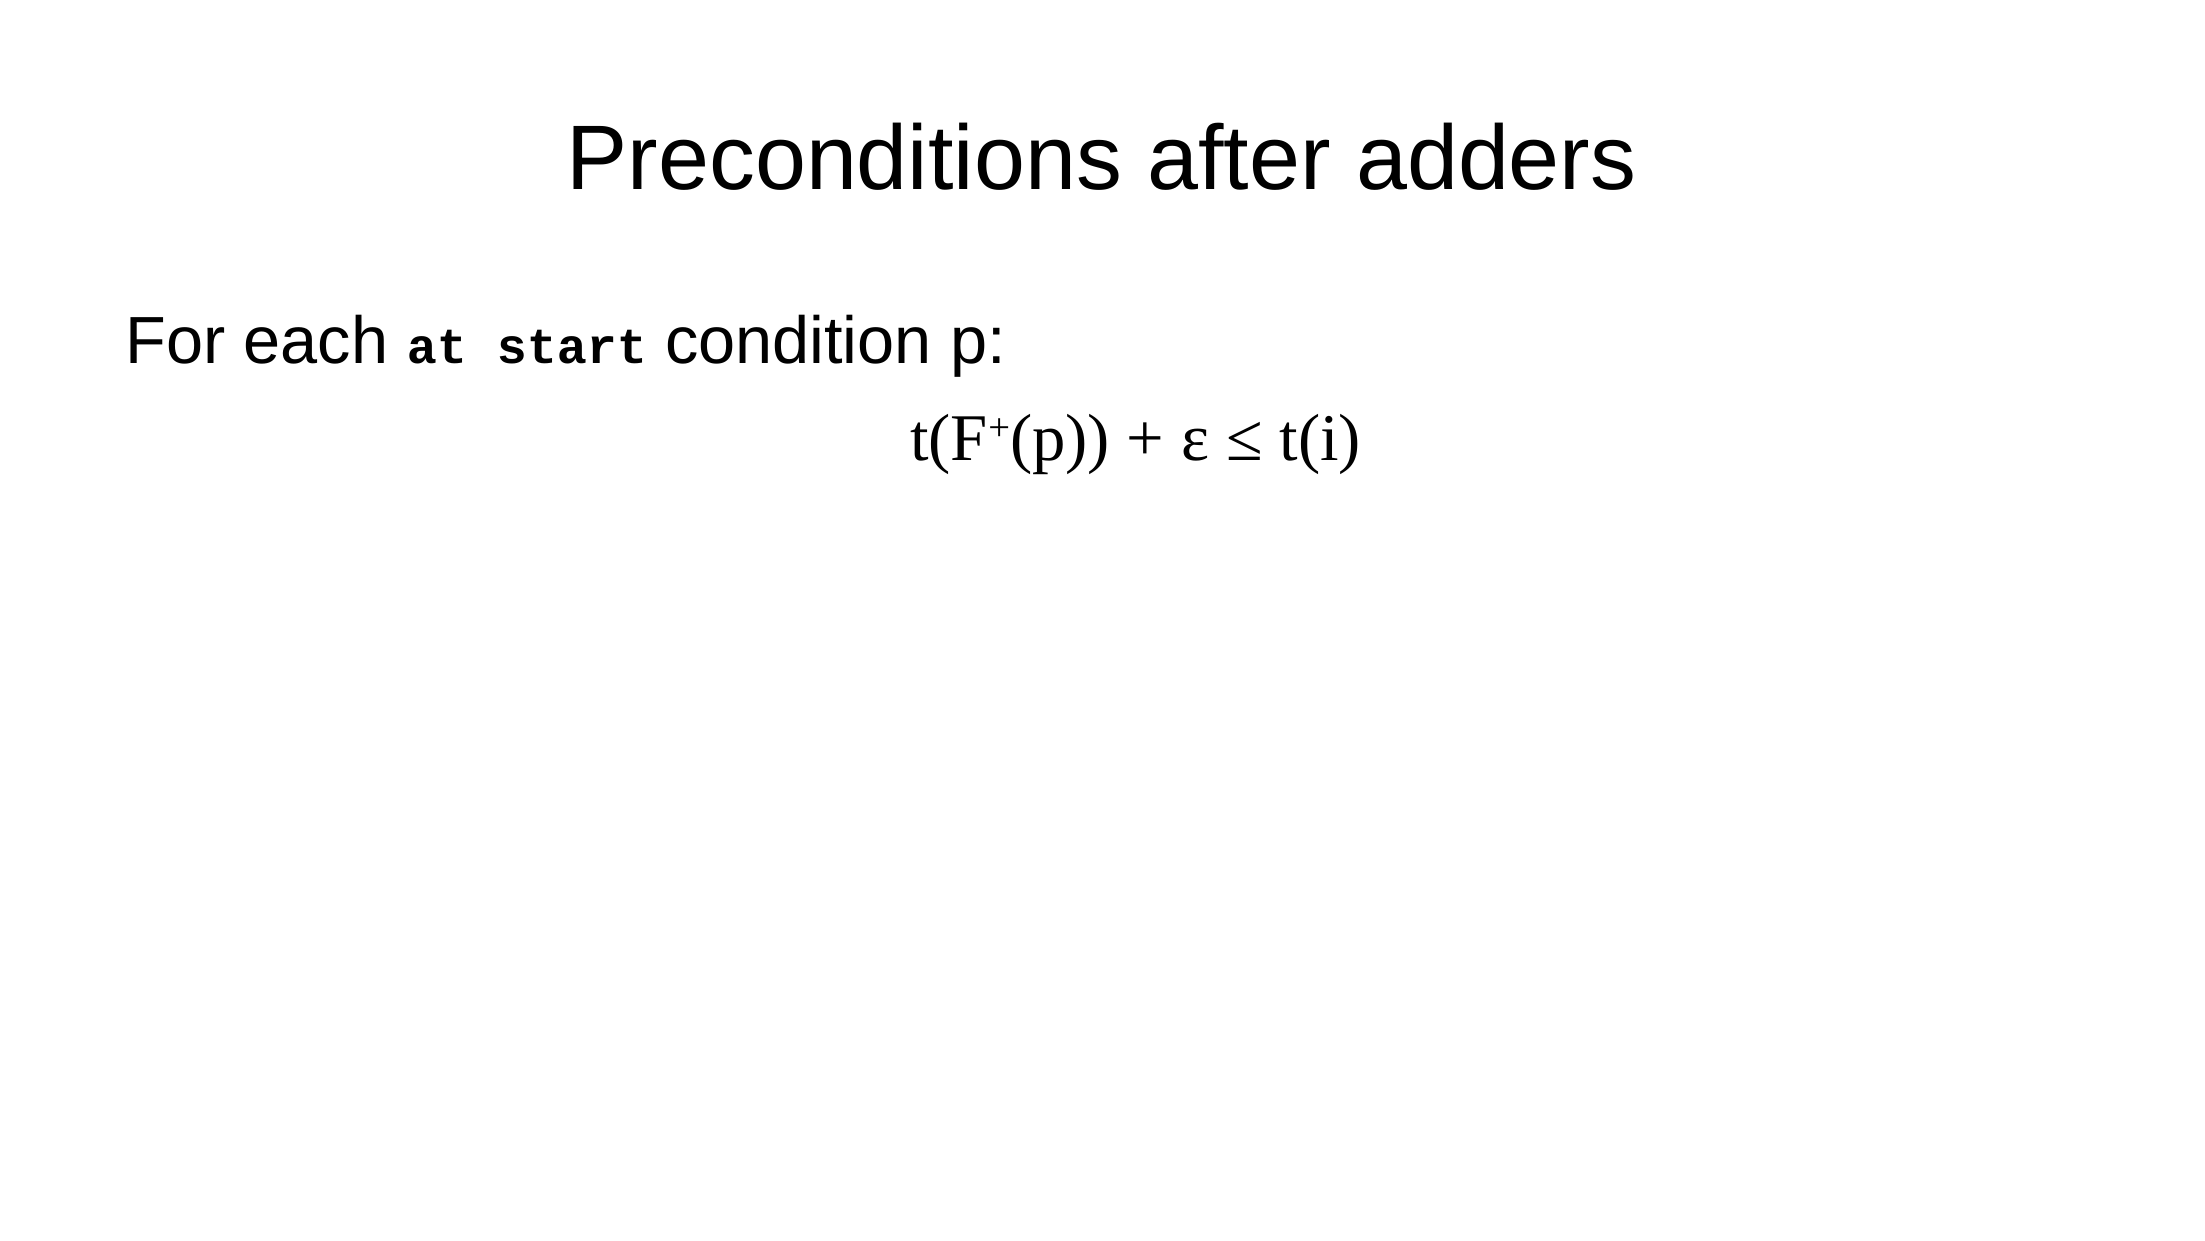

# Preconditions after adders
For each at start condition p:
t(F+(p)) + ε ≤ t(i)